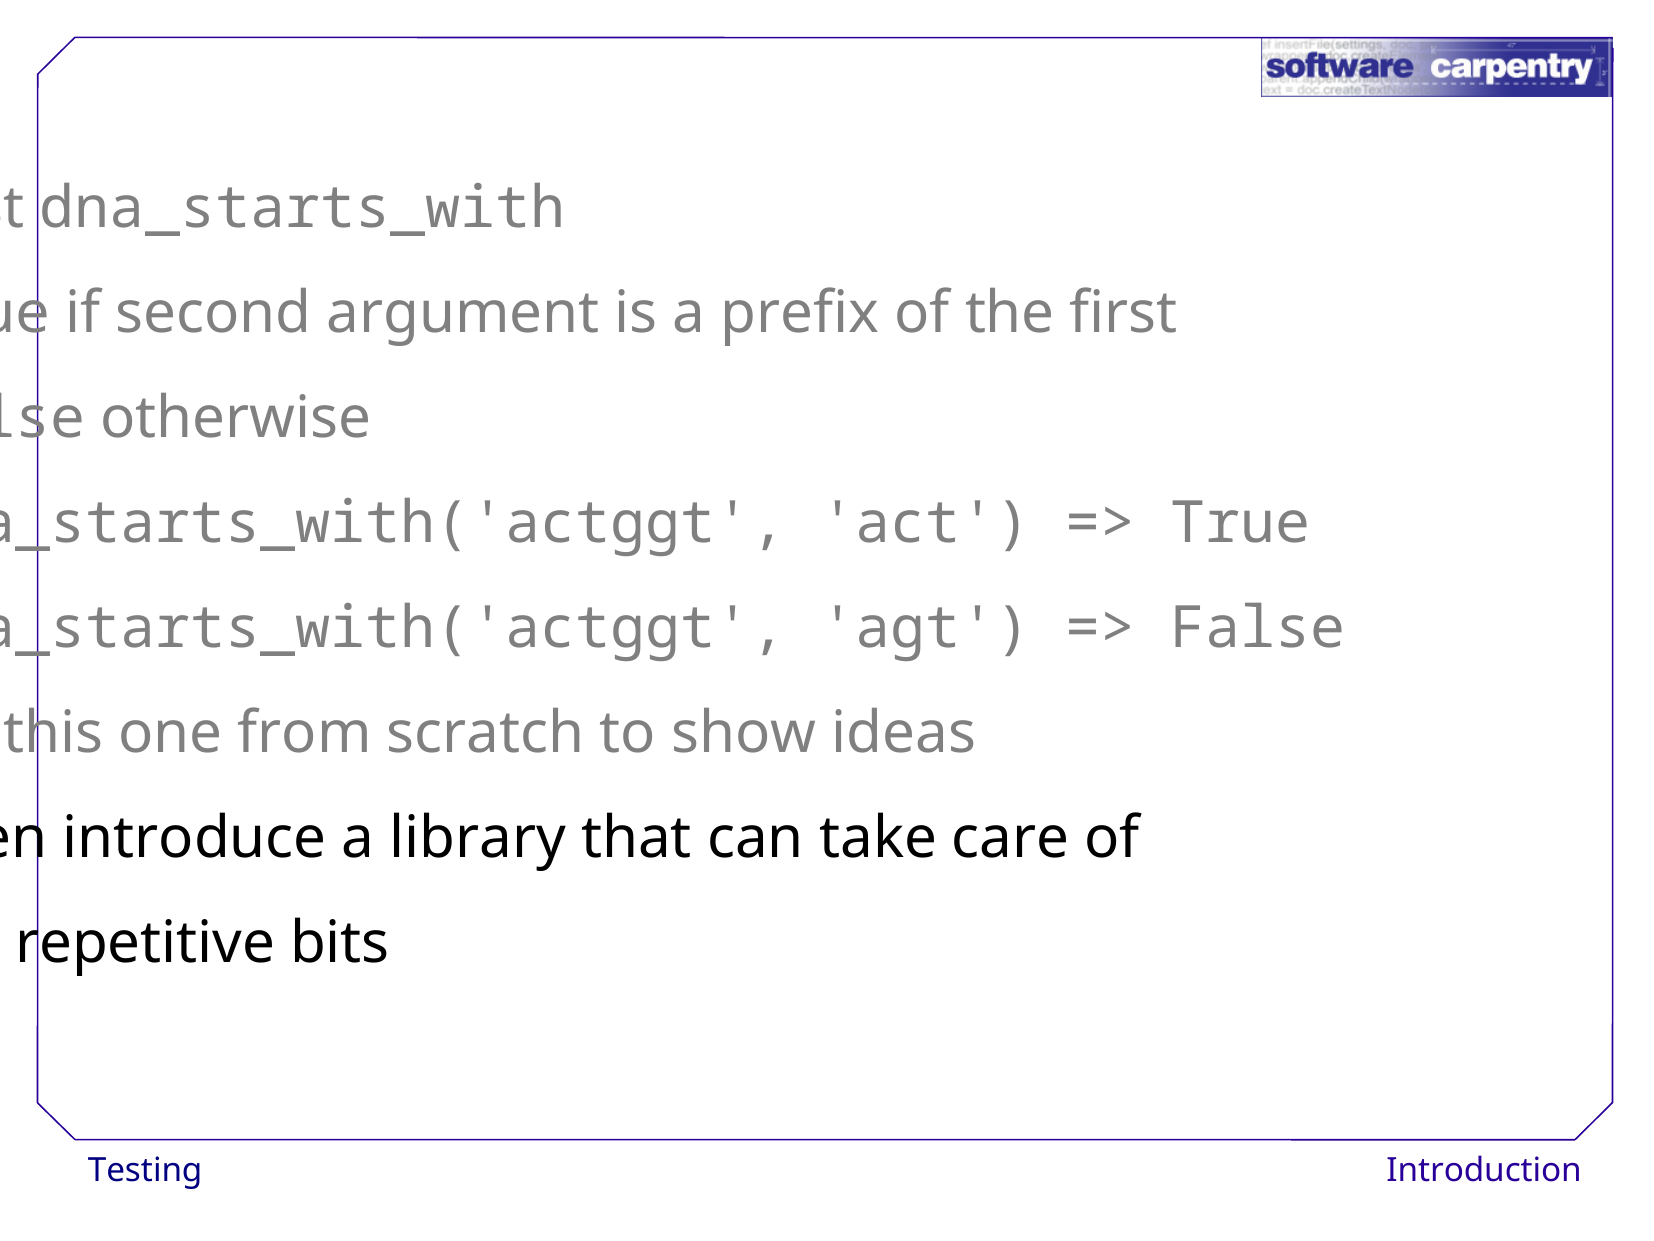

Test dna_starts_with
True if second argument is a prefix of the first
False otherwise
dna_starts_with('actggt', 'act') => True
dna_starts_with('actggt', 'agt') => False
Do this one from scratch to show ideas
Then introduce a library that can take care of
the repetitive bits